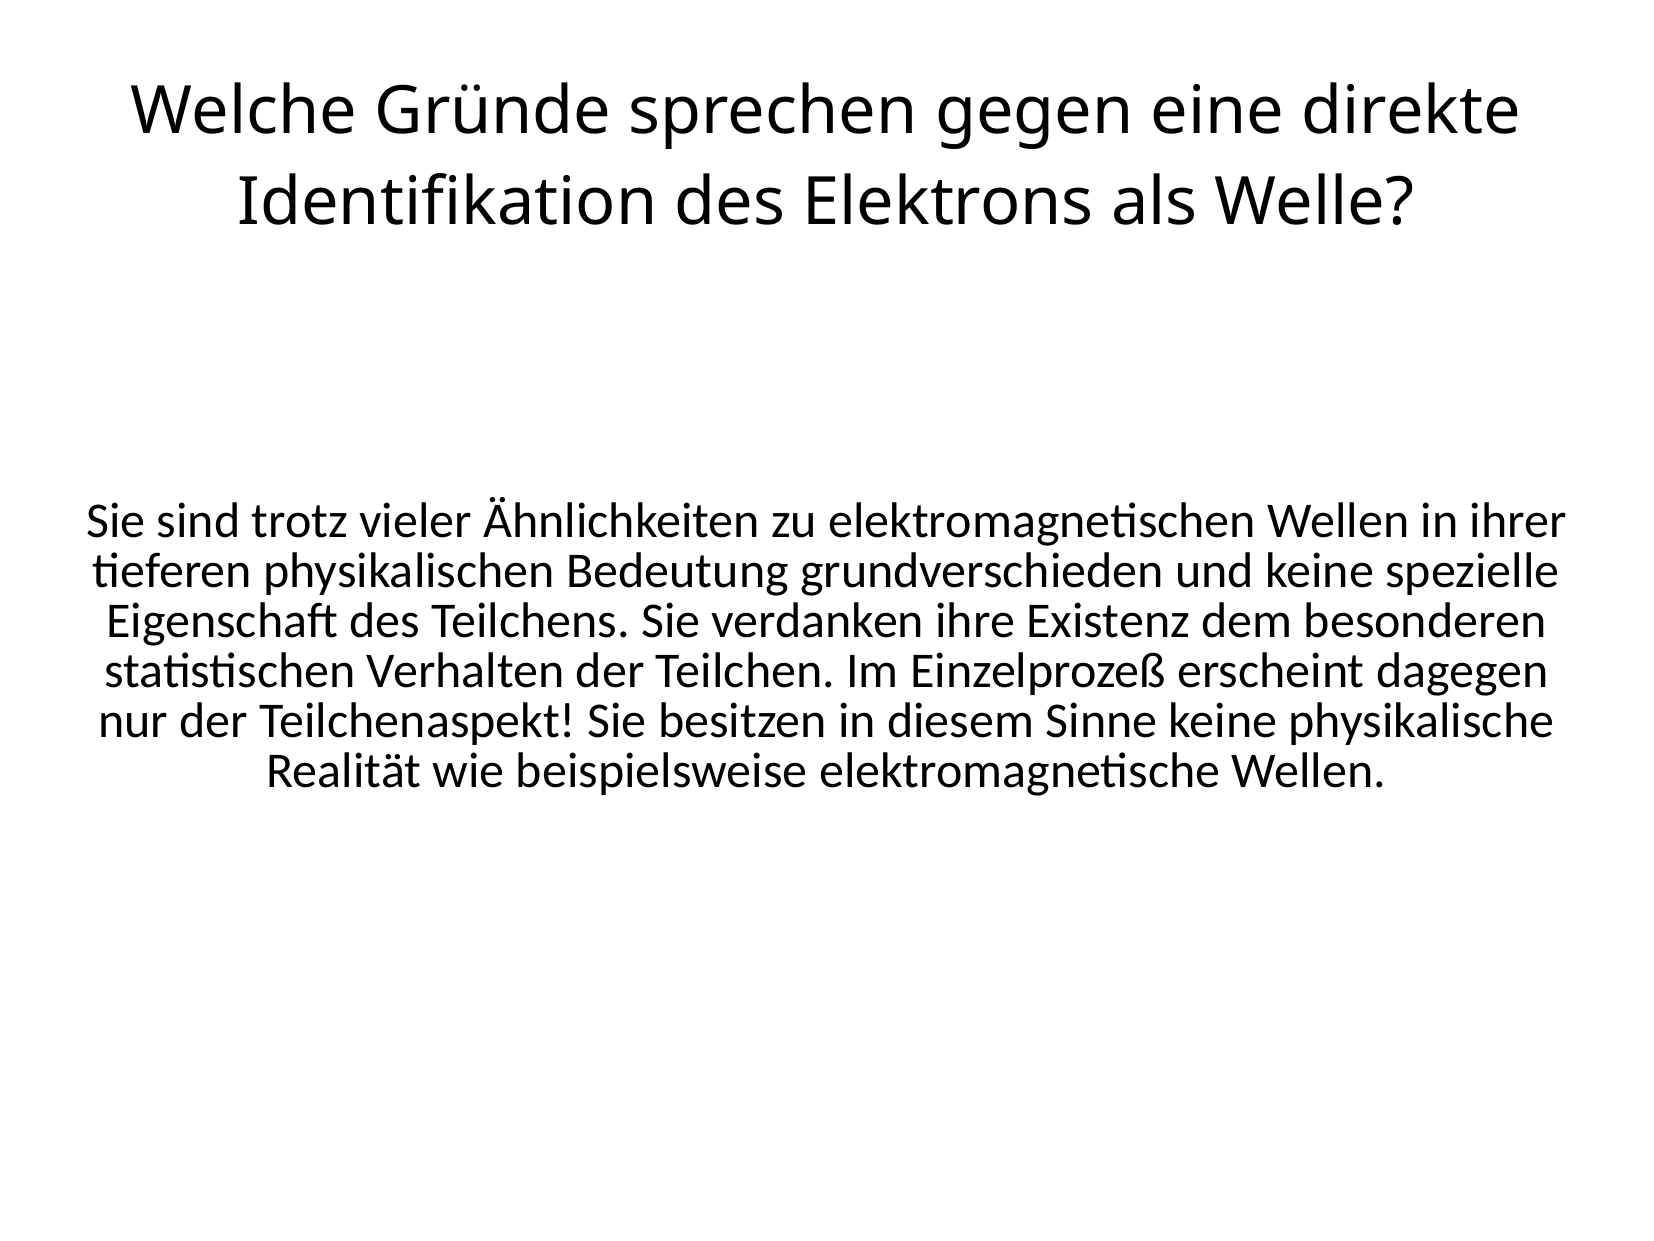

# Welche Gründe sprechen gegen eine direkte Identifikation des Elektrons als Welle?
Sie sind trotz vieler Ähnlichkeiten zu elektromagnetischen Wellen in ihrer tieferen physikalischen Bedeutung grundverschieden und keine spezielle Eigenschaft des Teilchens. Sie verdanken ihre Existenz dem besonderen statistischen Verhalten der Teilchen. Im Einzelprozeß erscheint dagegen nur der Teilchenaspekt! Sie besitzen in diesem Sinne keine physikalische Realität wie beispielsweise elektromagnetische Wellen.